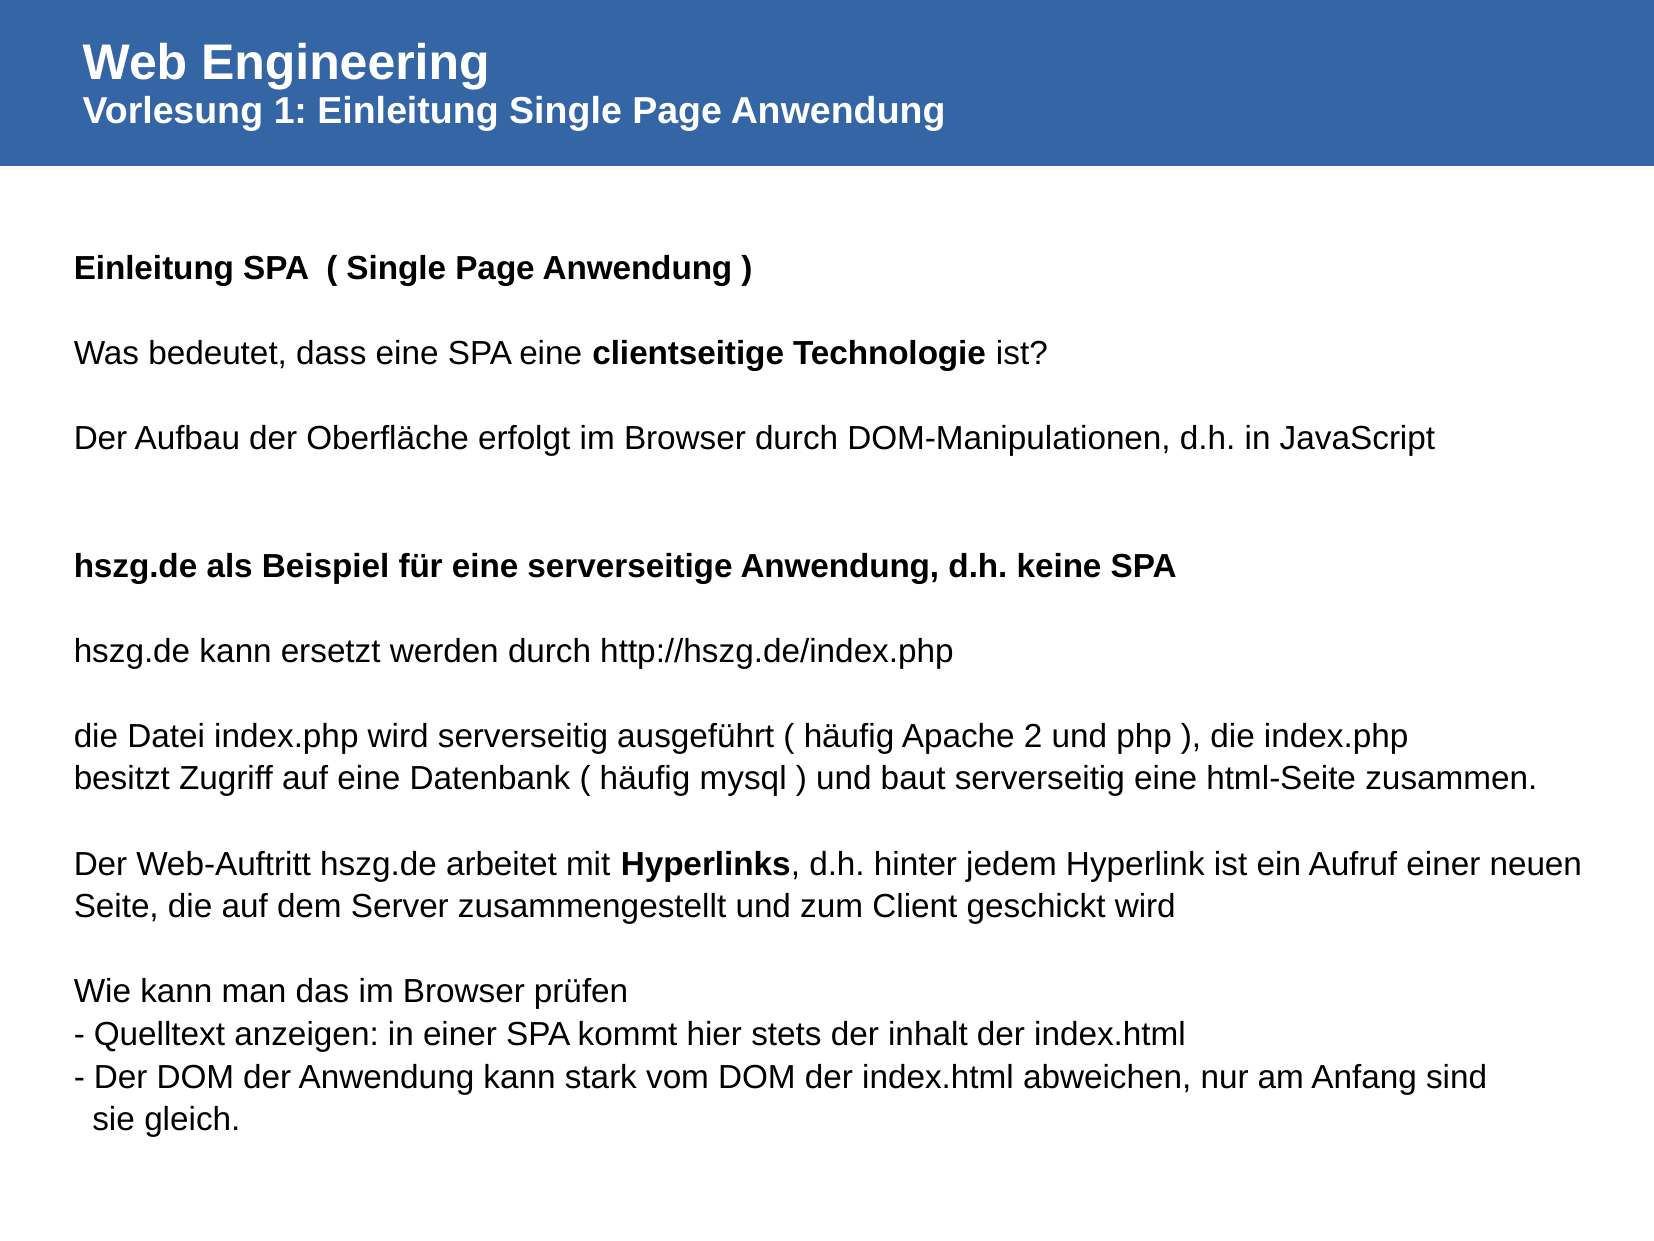

# Web Engineering Vorlesung 1: Einleitung Single Page Anwendung
Einleitung SPA ( Single Page Anwendung )
Was bedeutet, dass eine SPA eine clientseitige Technologie ist?
Der Aufbau der Oberfläche erfolgt im Browser durch DOM-Manipulationen, d.h. in JavaScript
hszg.de als Beispiel für eine serverseitige Anwendung, d.h. keine SPA
hszg.de kann ersetzt werden durch http://hszg.de/index.php
die Datei index.php wird serverseitig ausgeführt ( häufig Apache 2 und php ), die index.php
besitzt Zugriff auf eine Datenbank ( häufig mysql ) und baut serverseitig eine html-Seite zusammen.
Der Web-Auftritt hszg.de arbeitet mit Hyperlinks, d.h. hinter jedem Hyperlink ist ein Aufruf einer neuen
Seite, die auf dem Server zusammengestellt und zum Client geschickt wird
Wie kann man das im Browser prüfen
- Quelltext anzeigen: in einer SPA kommt hier stets der inhalt der index.html
- Der DOM der Anwendung kann stark vom DOM der index.html abweichen, nur am Anfang sind
 sie gleich.